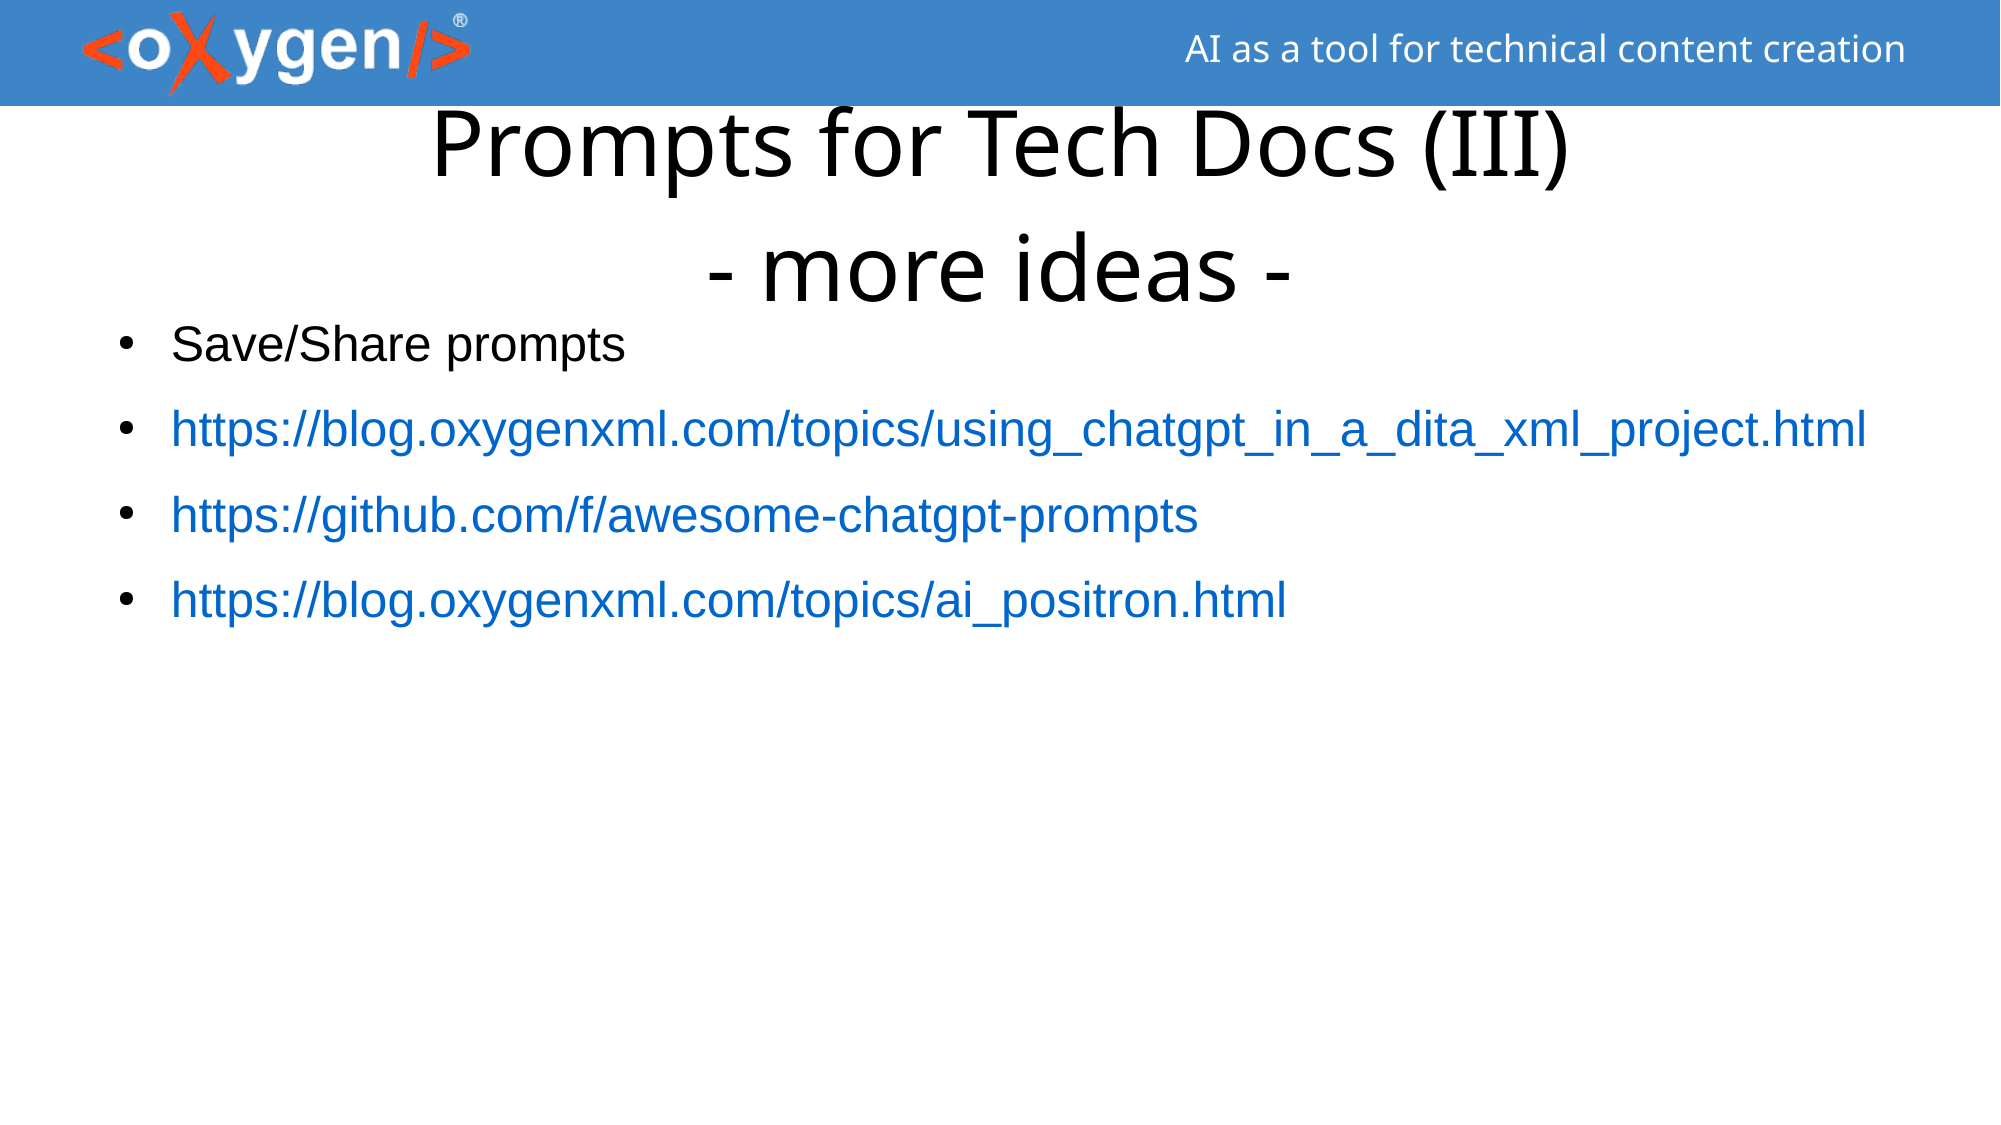

# Prompts for Tech Docs (III) - more ideas -
Save/Share prompts
https://blog.oxygenxml.com/topics/using_chatgpt_in_a_dita_xml_project.html
https://github.com/f/awesome-chatgpt-prompts
https://blog.oxygenxml.com/topics/ai_positron.html